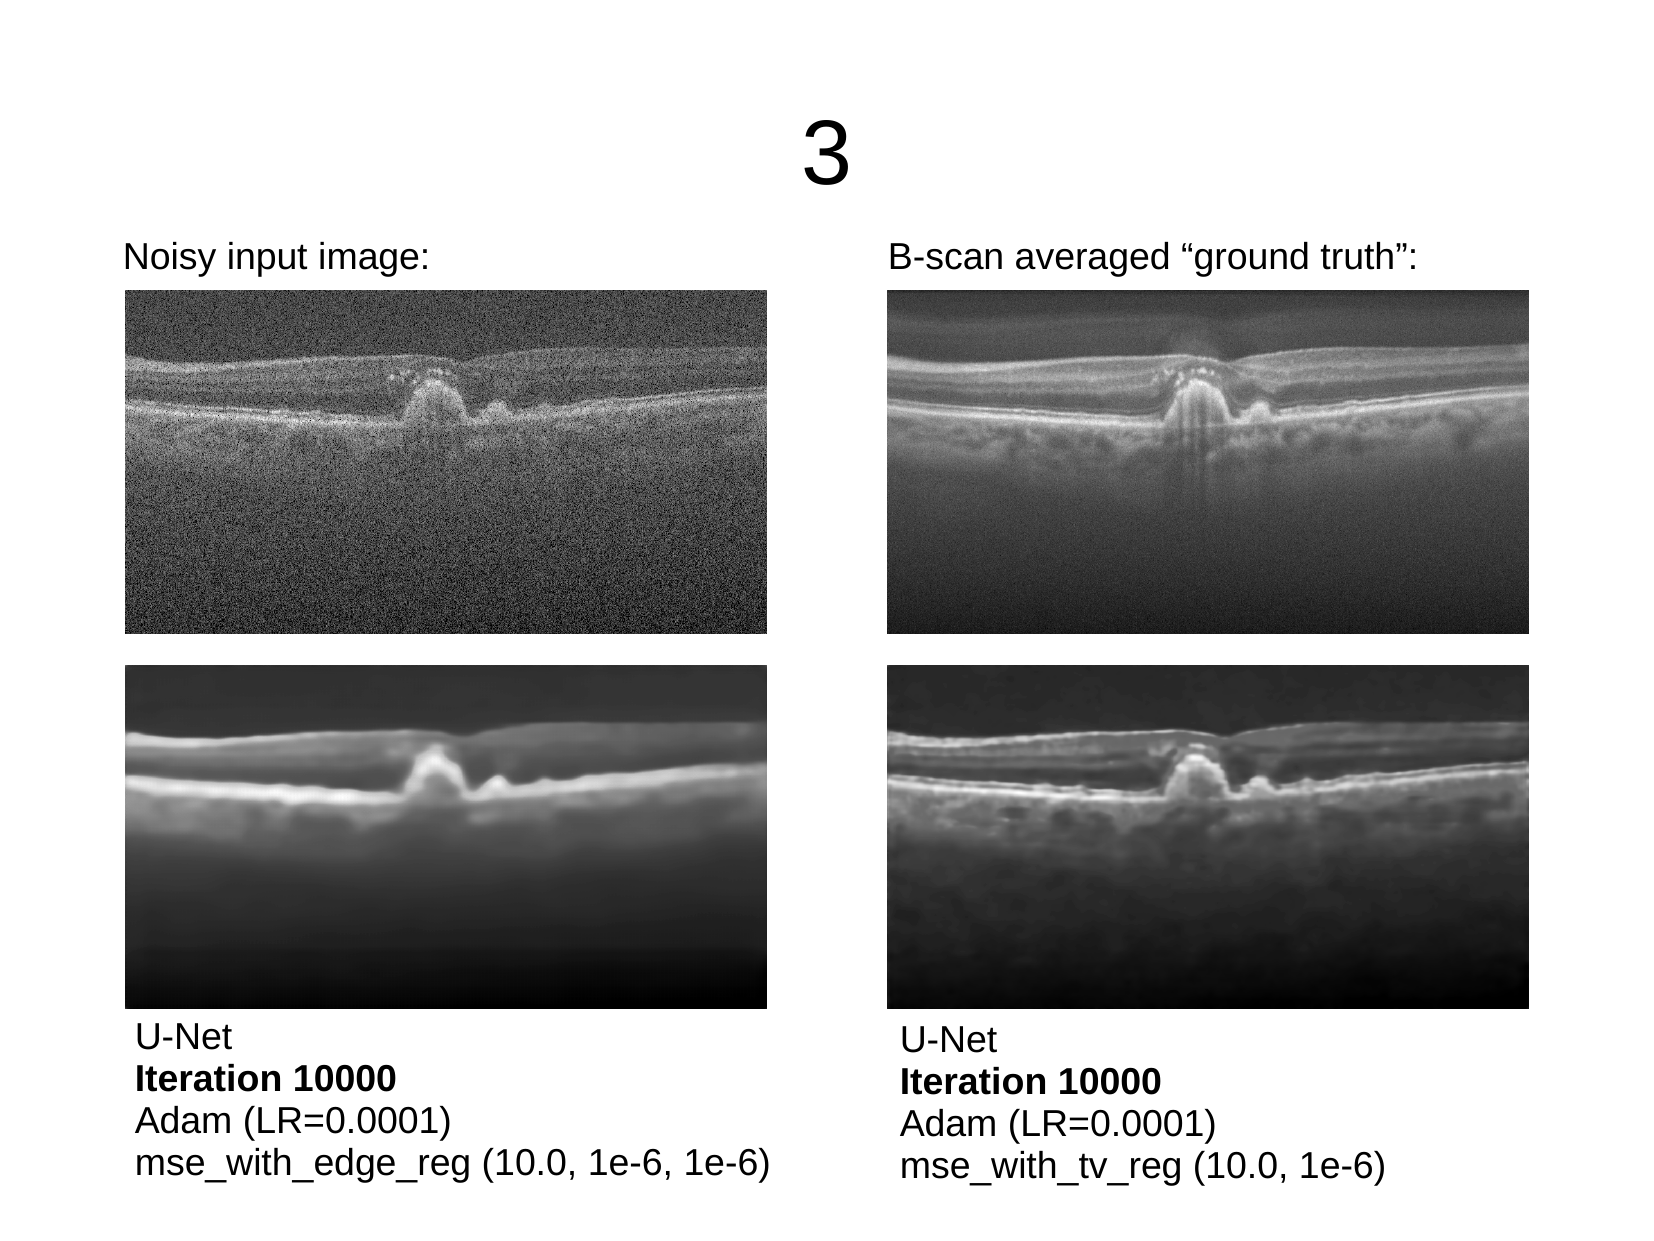

# 3
Noisy input image:
B-scan averaged “ground truth”:
U-Net
Iteration 10000
Adam (LR=0.0001)
mse_with_edge_reg (10.0, 1e-6, 1e-6)
U-Net
Iteration 10000
Adam (LR=0.0001)
mse_with_tv_reg (10.0, 1e-6)